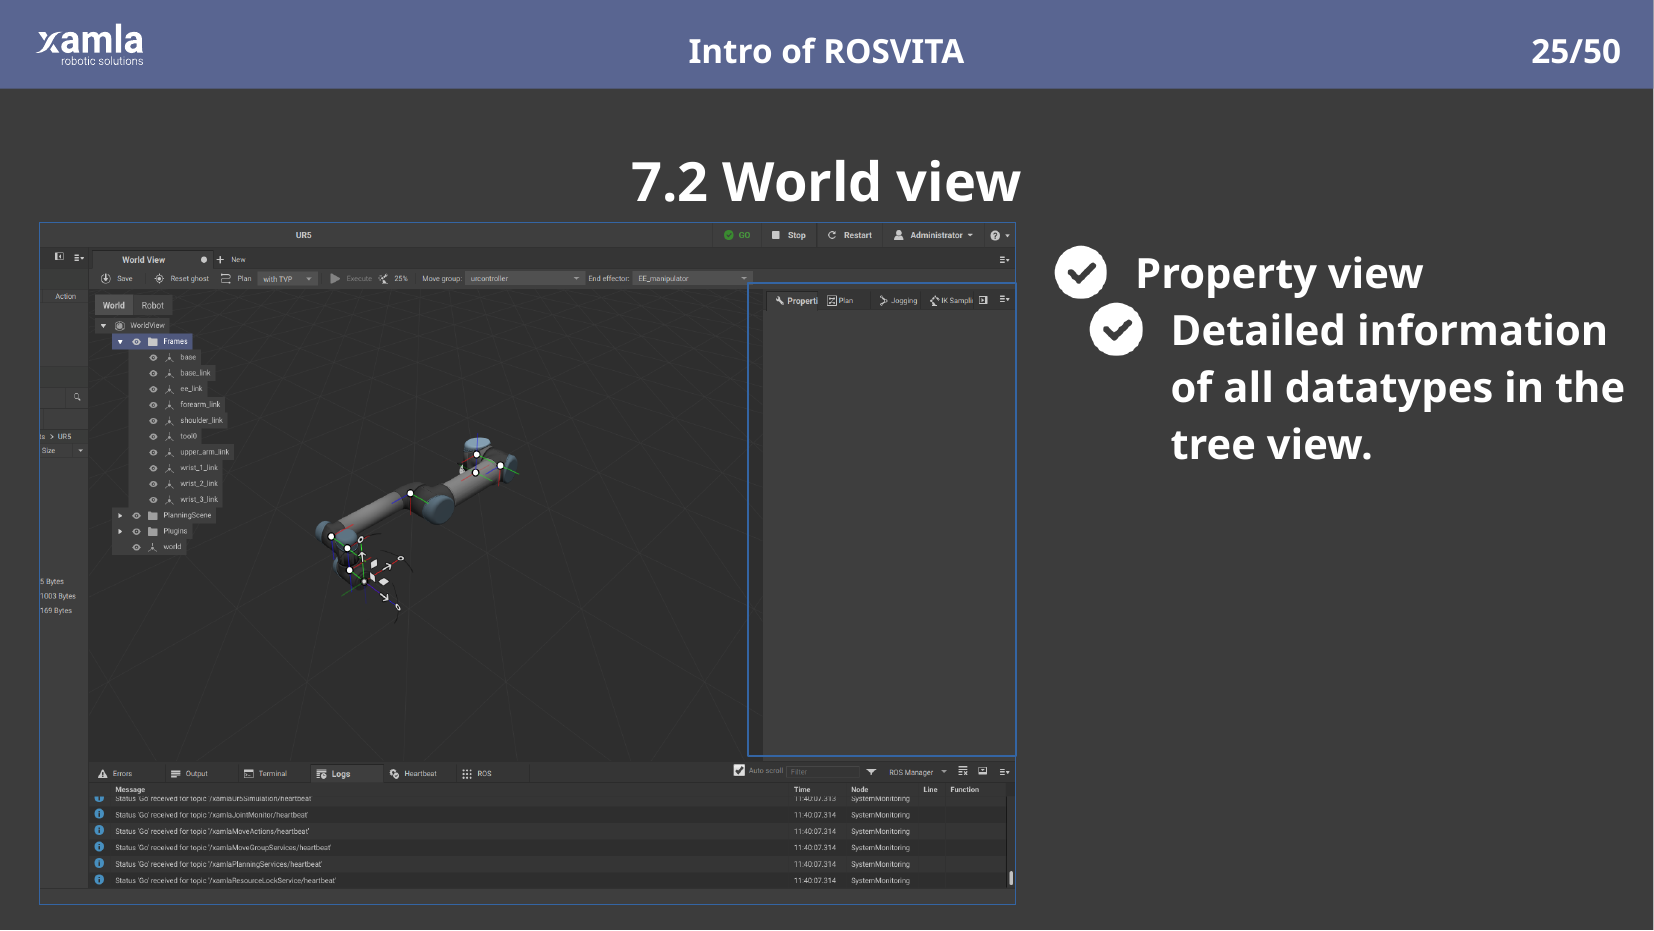

Intro of ROSVITA
25/50
7.2 World view
Property view
Detailed information of all datatypes in the tree view.